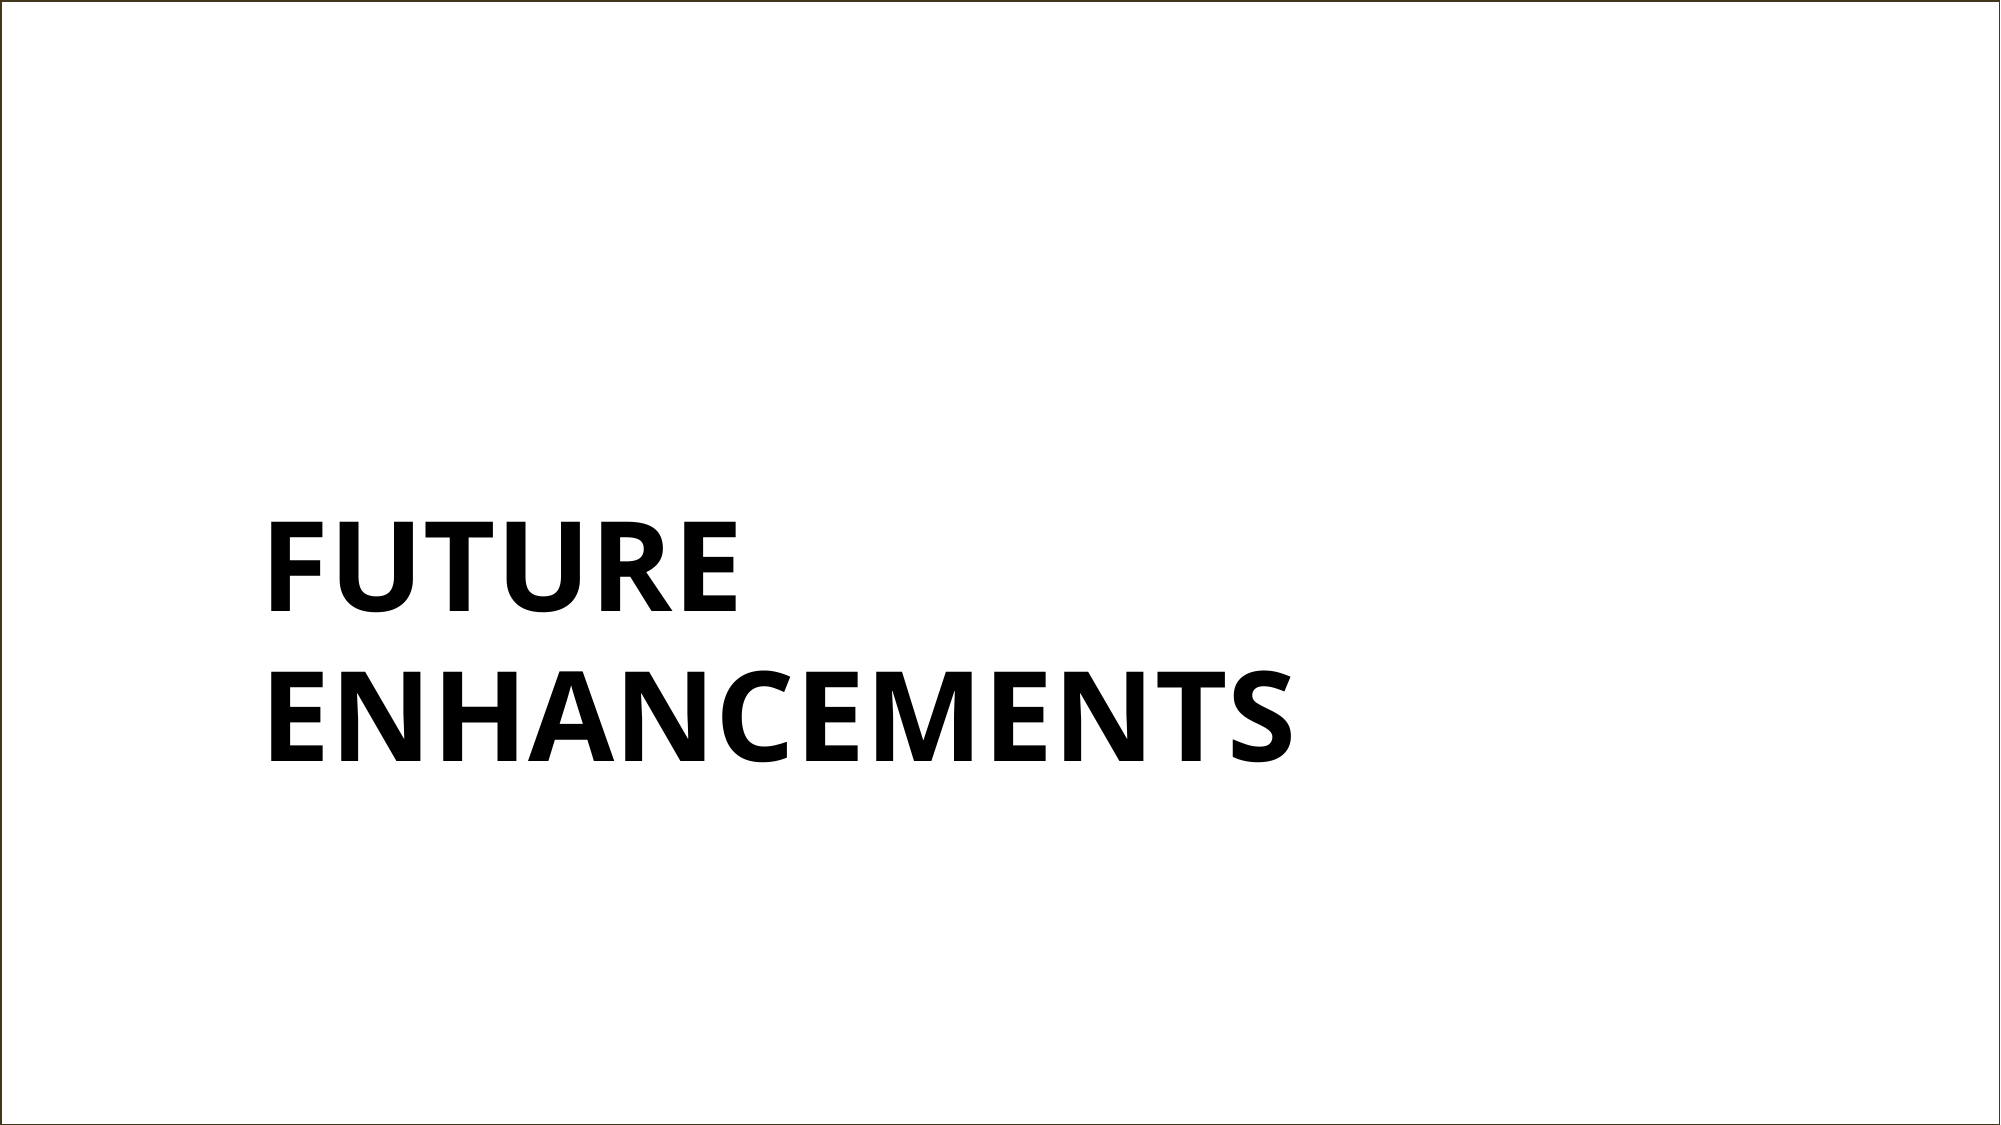

TextBox 1
FEATURES
Course Materials Repository​
Overview: The course materials repository serves as a centralized hub for course related resources, including lecture notes, slides, assignments, and study materials.​
Course Listings​
Lecture Notes​
Assignments and Exams​
Supplementary Resources
FUTURE ENHANCEMENTS
AI-Powered Chatbot
AI-powered chatbot to provide instant assistance and support to users navigating the website.
The chatbot can answer frequently asked questions.